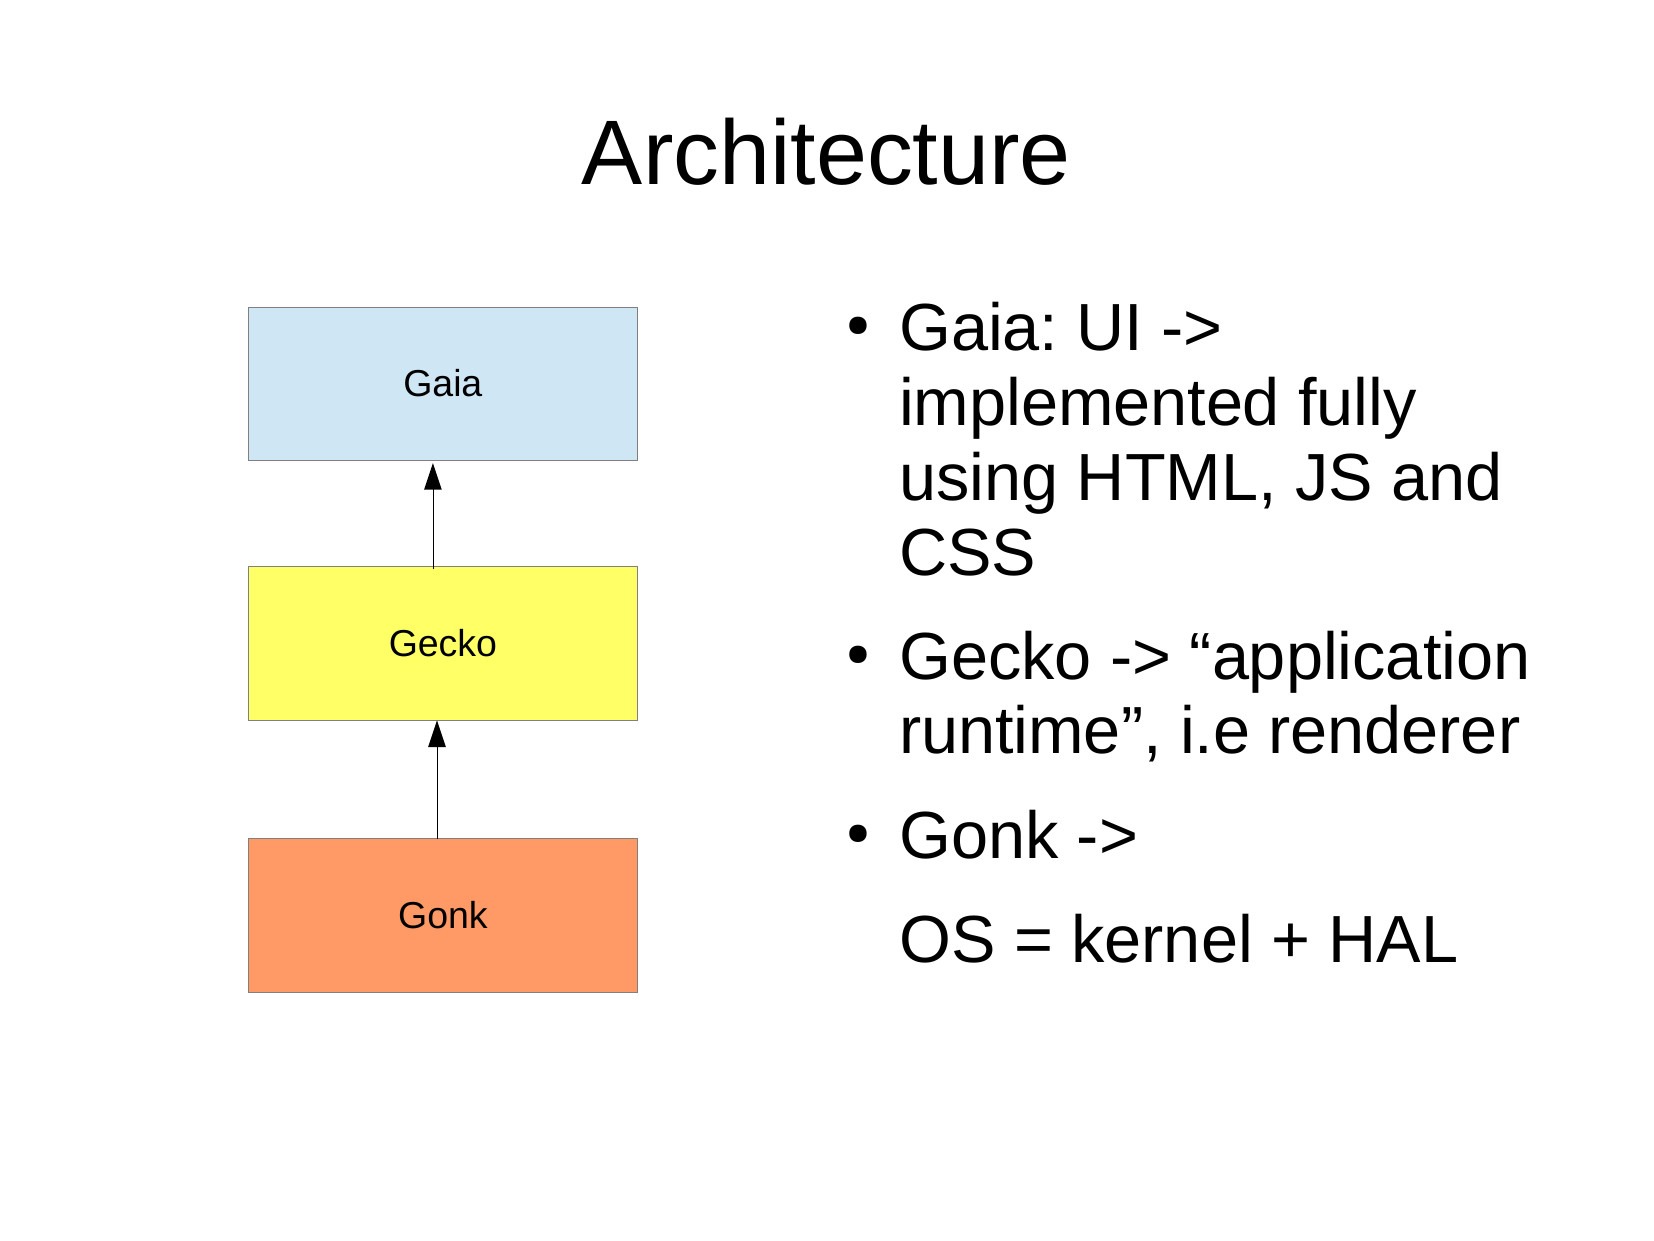

# Architecture
Gaia: UI -> implemented fully using HTML, JS and CSS
Gecko -> “application runtime”, i.e renderer
Gonk ->
OS = kernel + HAL
Gaia
Gecko
Gonk